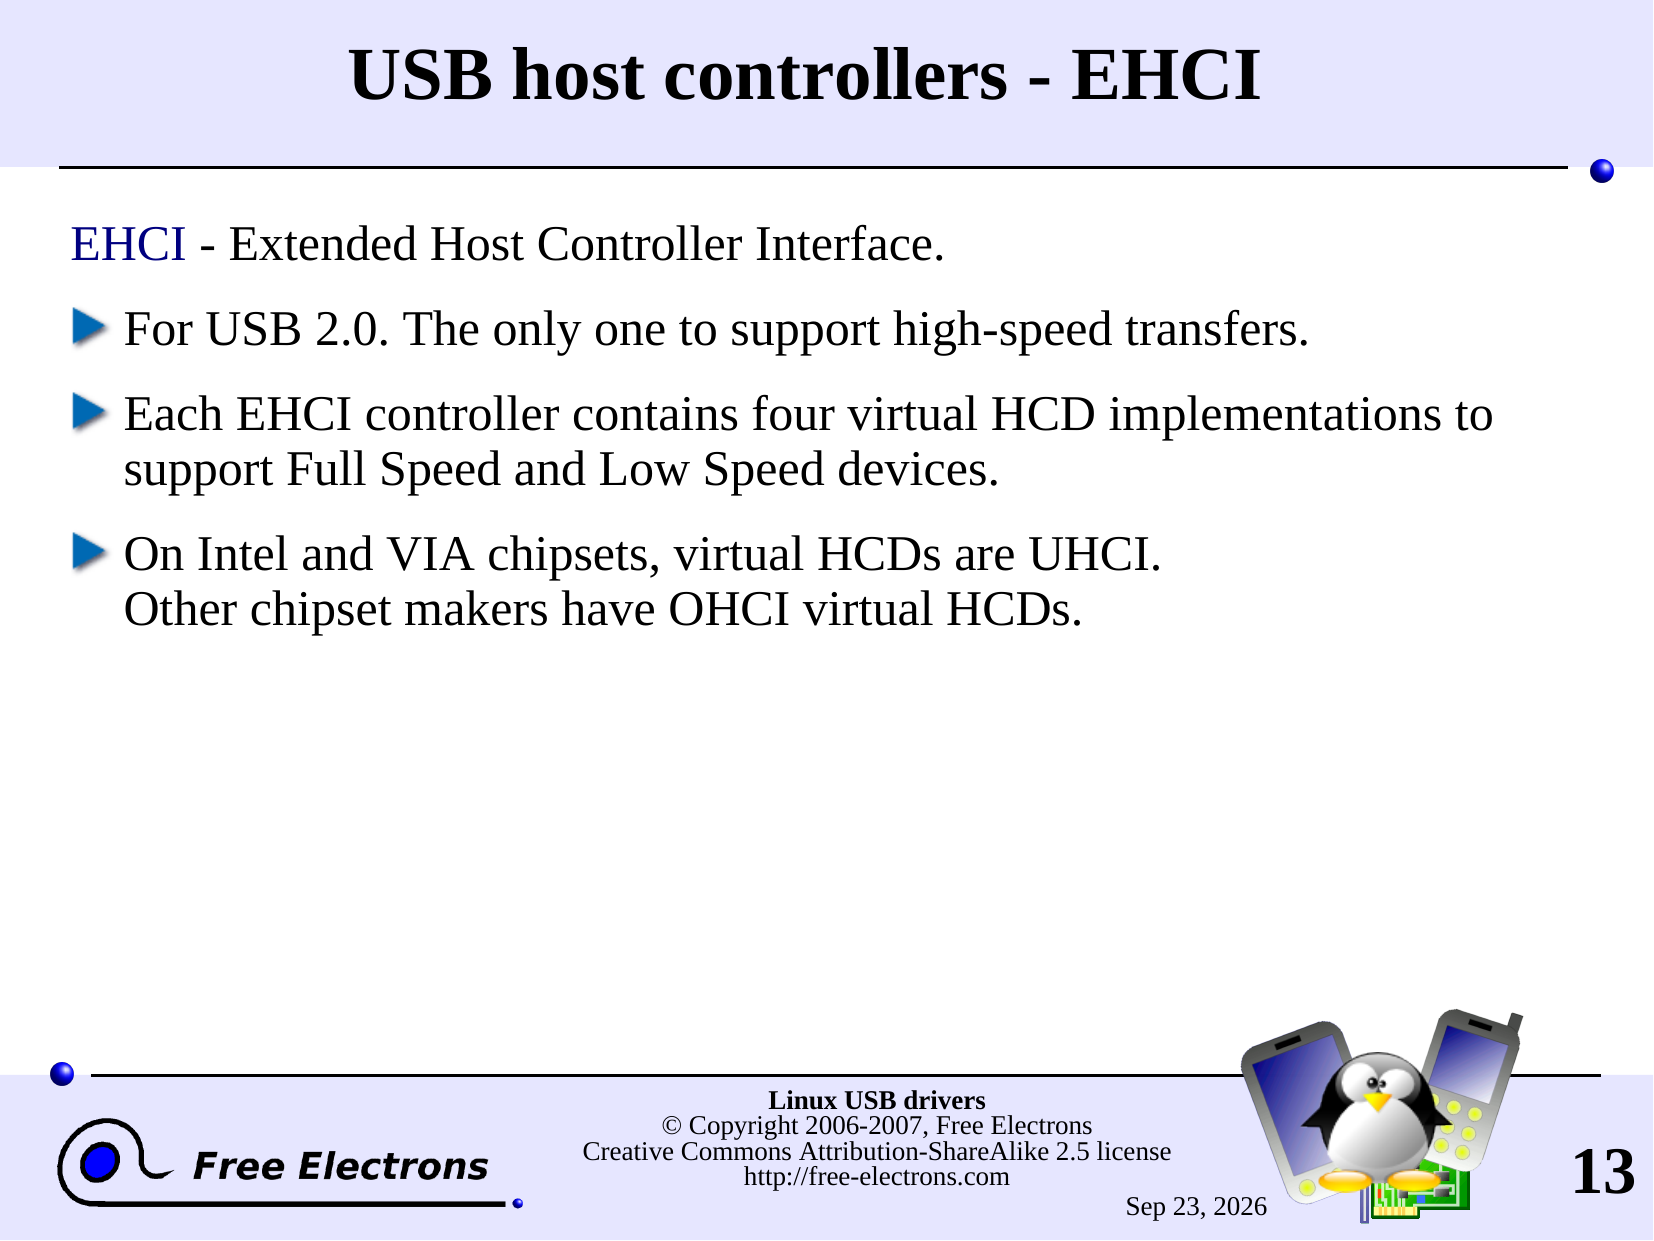

# USB host controllers - EHCI
EHCI - Extended Host Controller Interface.
For USB 2.0. The only one to support high-speed transfers.
Each EHCI controller contains four virtual HCD implementations to support Full Speed and Low Speed devices.
On Intel and VIA chipsets, virtual HCDs are UHCI.
Other chipset makers have OHCI virtual HCDs.